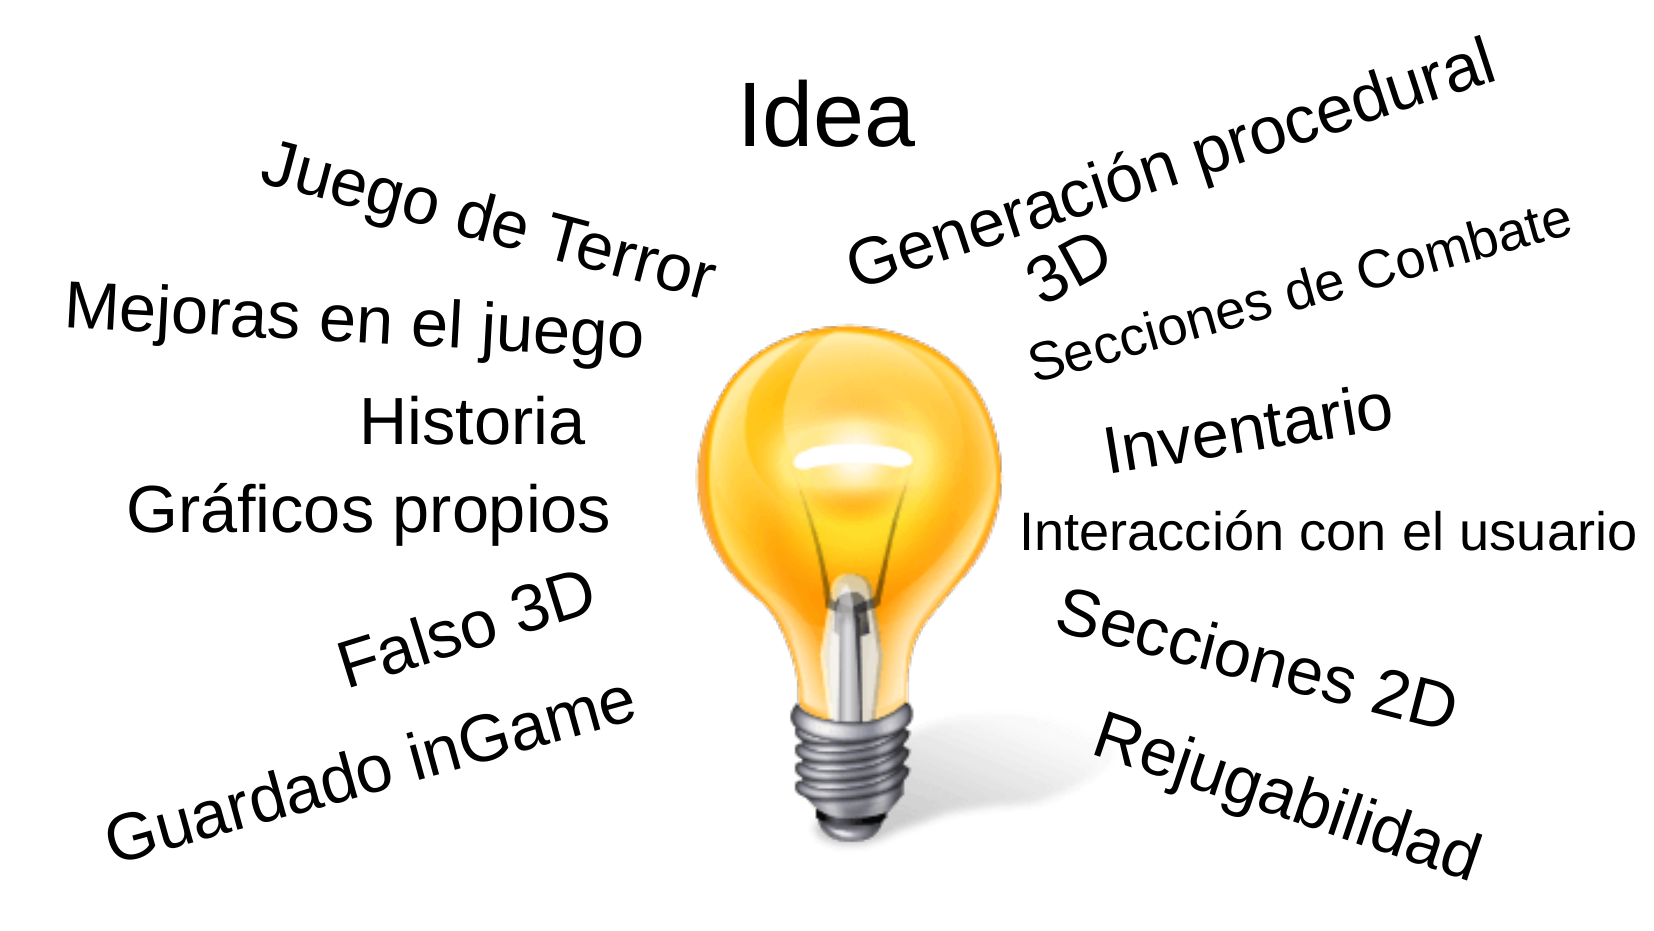

# Idea
Generación procedural
Juego de Terror
3D
Secciones de Combate
Mejoras en el juego
Historia
Inventario
Gráficos propios
Interacción con el usuario
Falso 3D
Secciones 2D
Guardado inGame
Rejugabilidad